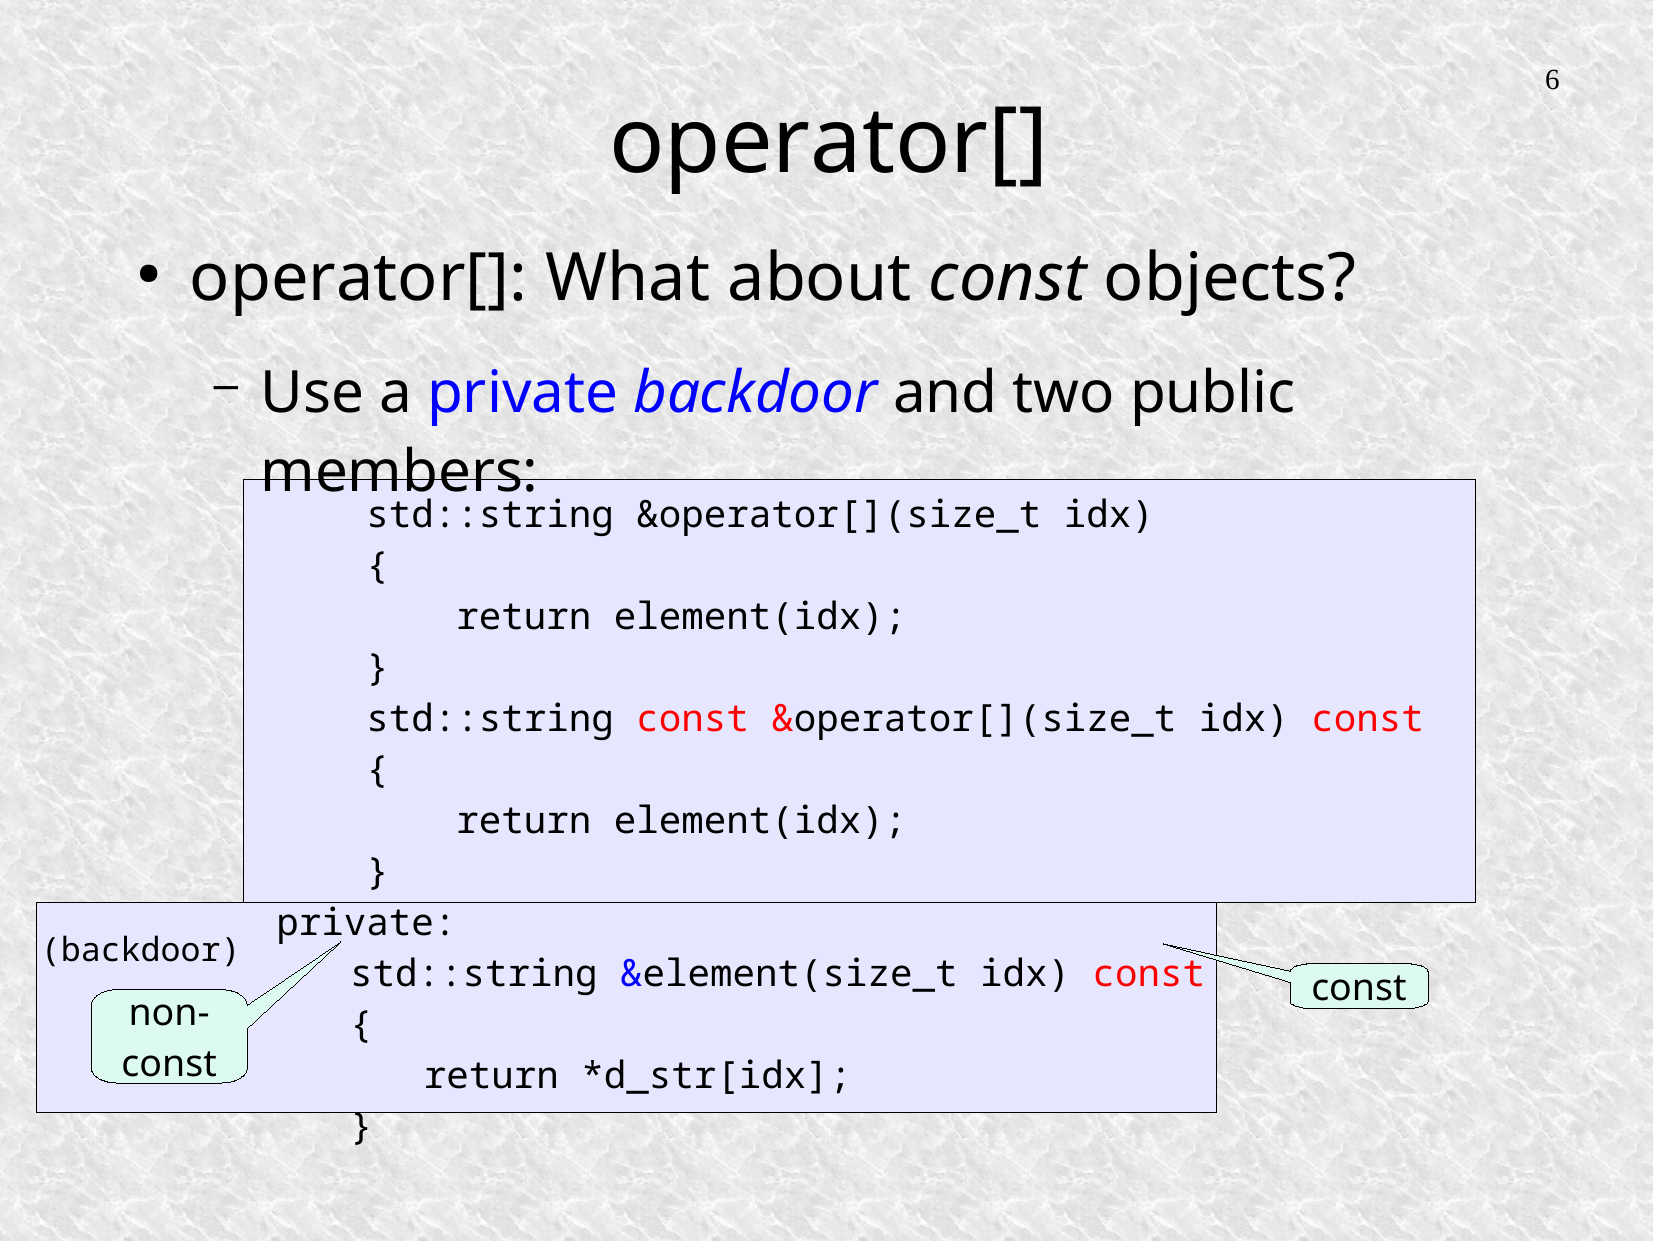

# operator[]
6
operator[]: What about const objects?
Use a private backdoor and two public members:
 std::string &operator[](size_t idx)
 {
 return element(idx);
 }
 std::string const &operator[](size_t idx) const
 {
 return element(idx);
 }
private:
	std::string &element(size_t idx) const
	{
		return *d_str[idx];
	}
(backdoor)
const
non-const